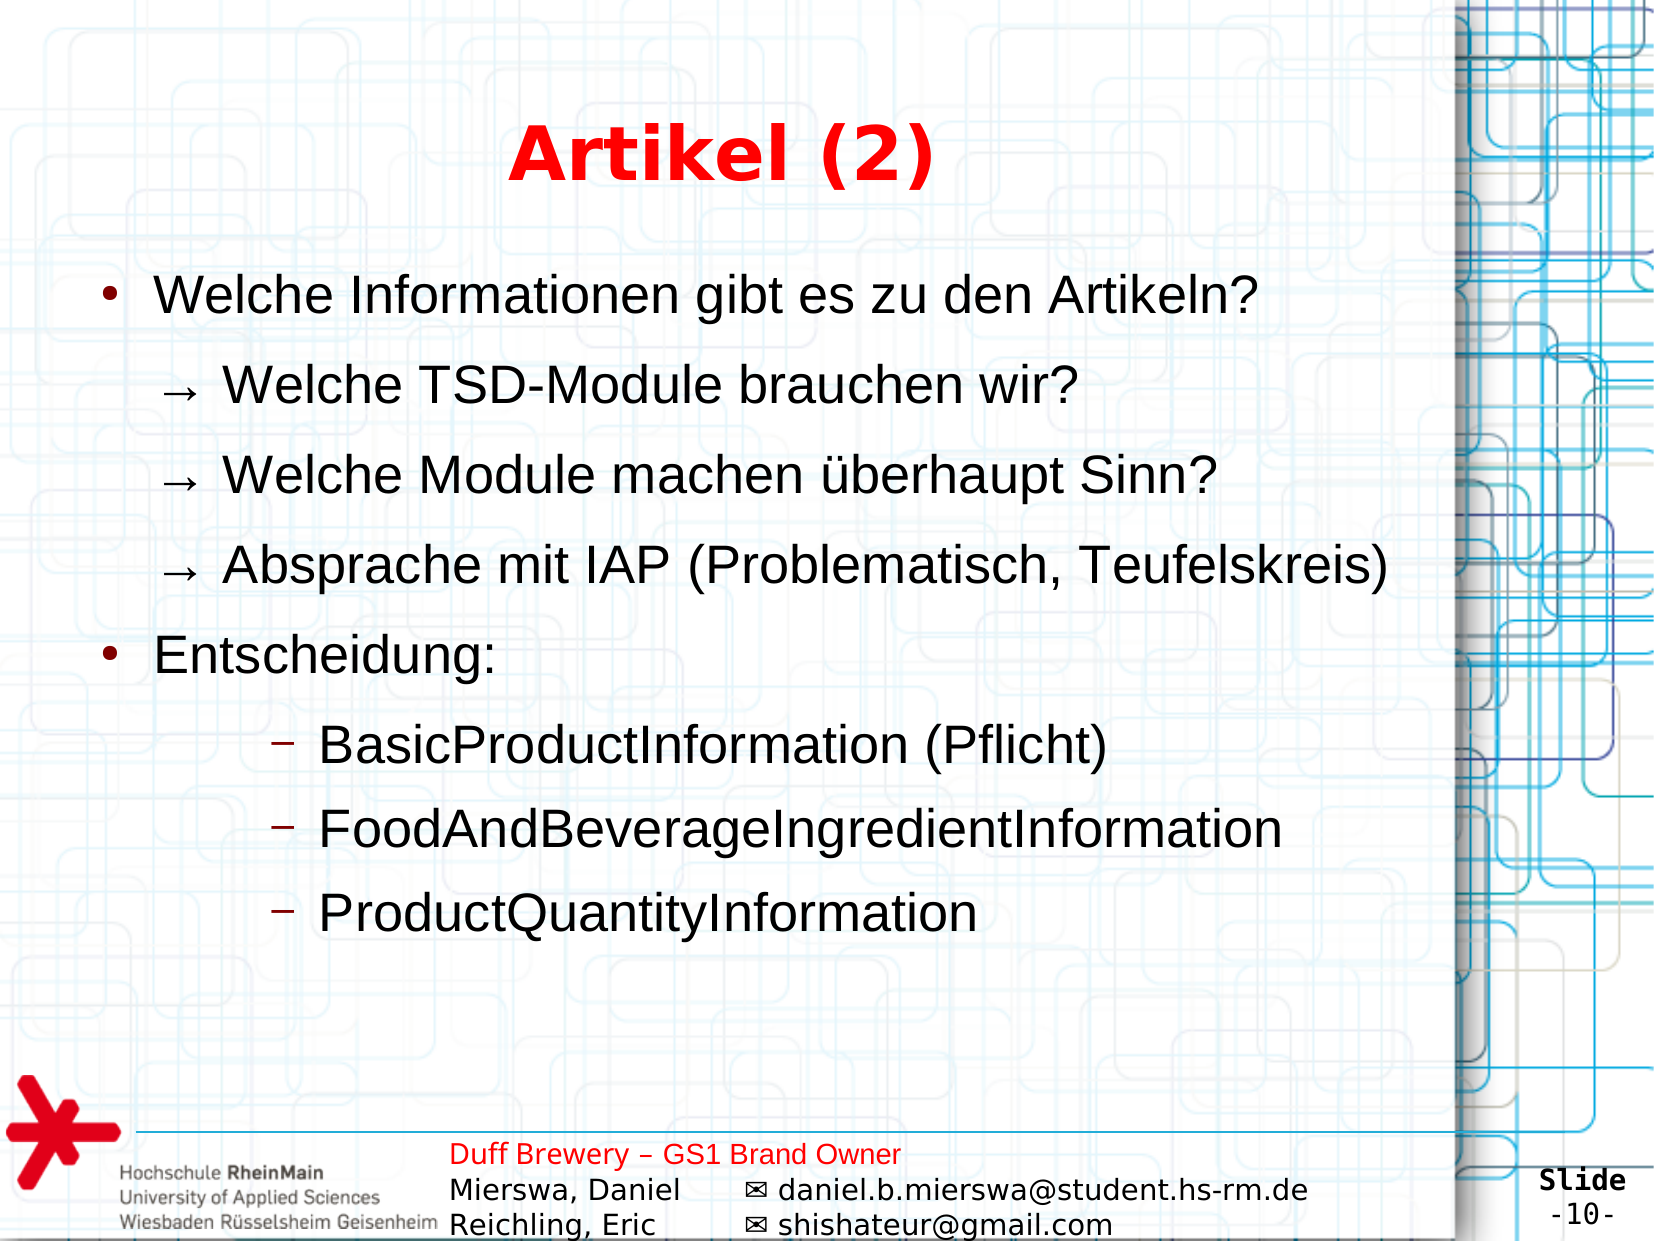

# Artikel (2)
Welche Informationen gibt es zu den Artikeln?
→ Welche TSD-Module brauchen wir?
→ Welche Module machen überhaupt Sinn?
→ Absprache mit IAP (Problematisch, Teufelskreis)
Entscheidung:
BasicProductInformation (Pflicht)
FoodAndBeverageIngredientInformation
ProductQuantityInformation
10